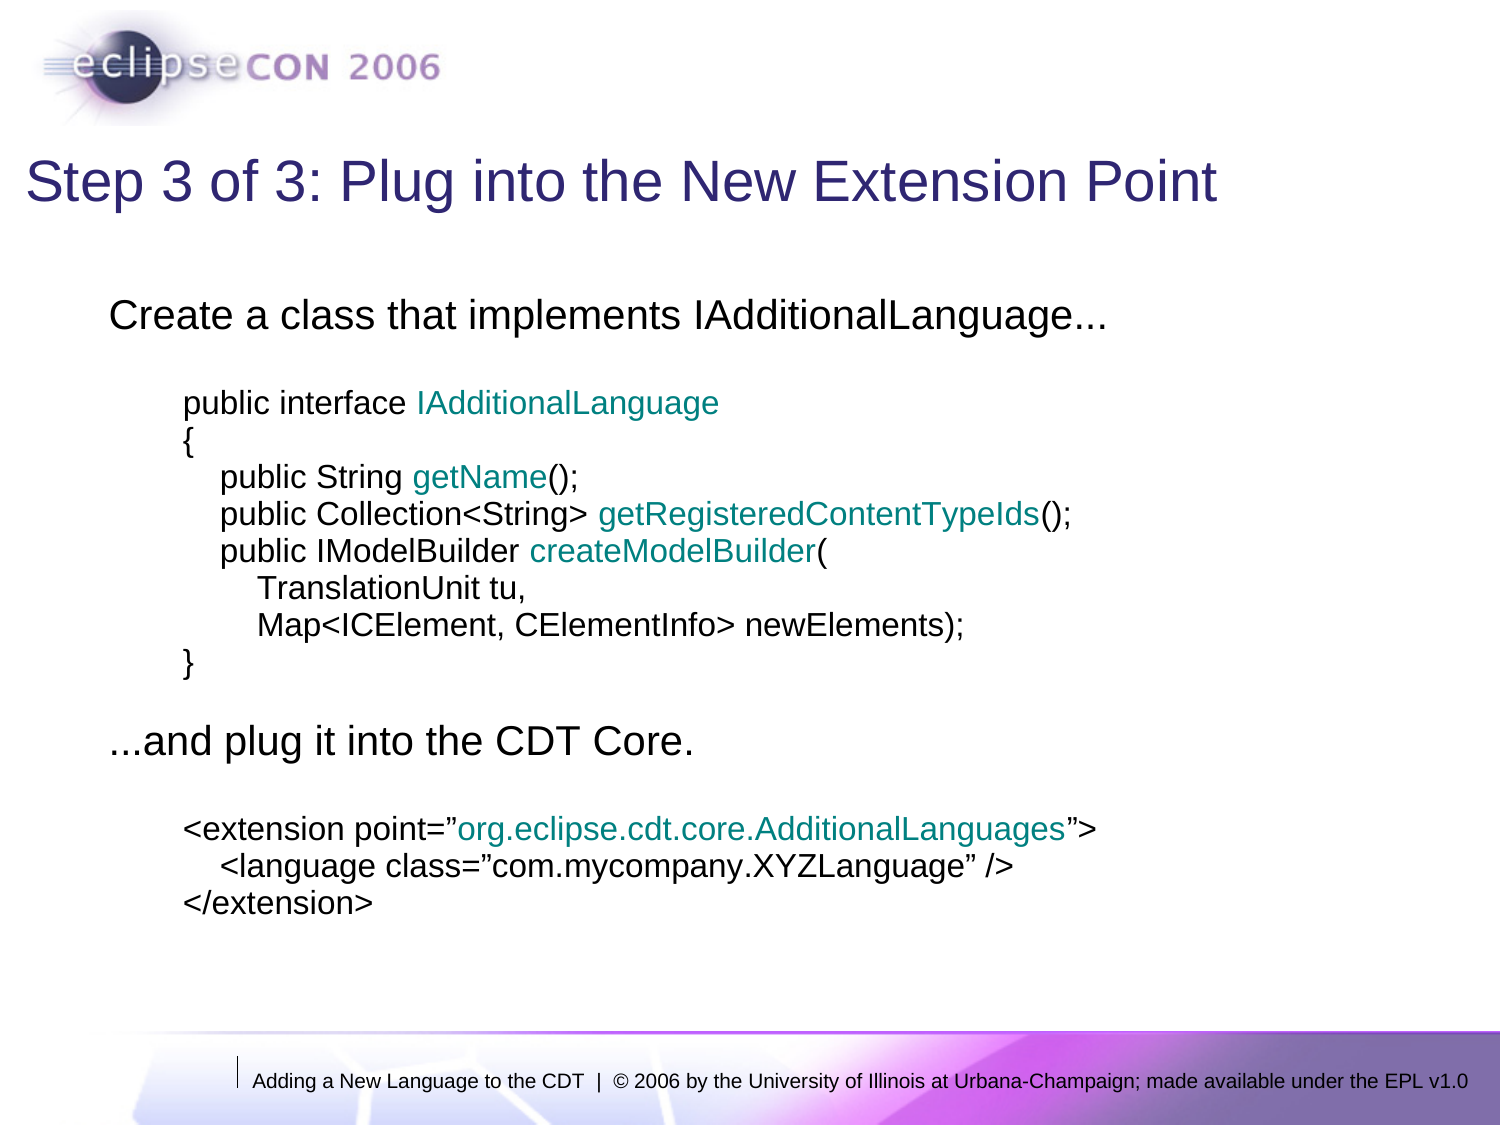

# Step 3 of 3: Plug into the New Extension Point
Create a class that implements IAdditionalLanguage...
 public interface IAdditionalLanguage
 {
 public String getName();
 public Collection<String> getRegisteredContentTypeIds();
 public IModelBuilder createModelBuilder(
 TranslationUnit tu,
 Map<ICElement, CElementInfo> newElements);
 }
...and plug it into the CDT Core.
 <extension point=”org.eclipse.cdt.core.AdditionalLanguages”>
 <language class=”com.mycompany.XYZLanguage” />
 </extension>